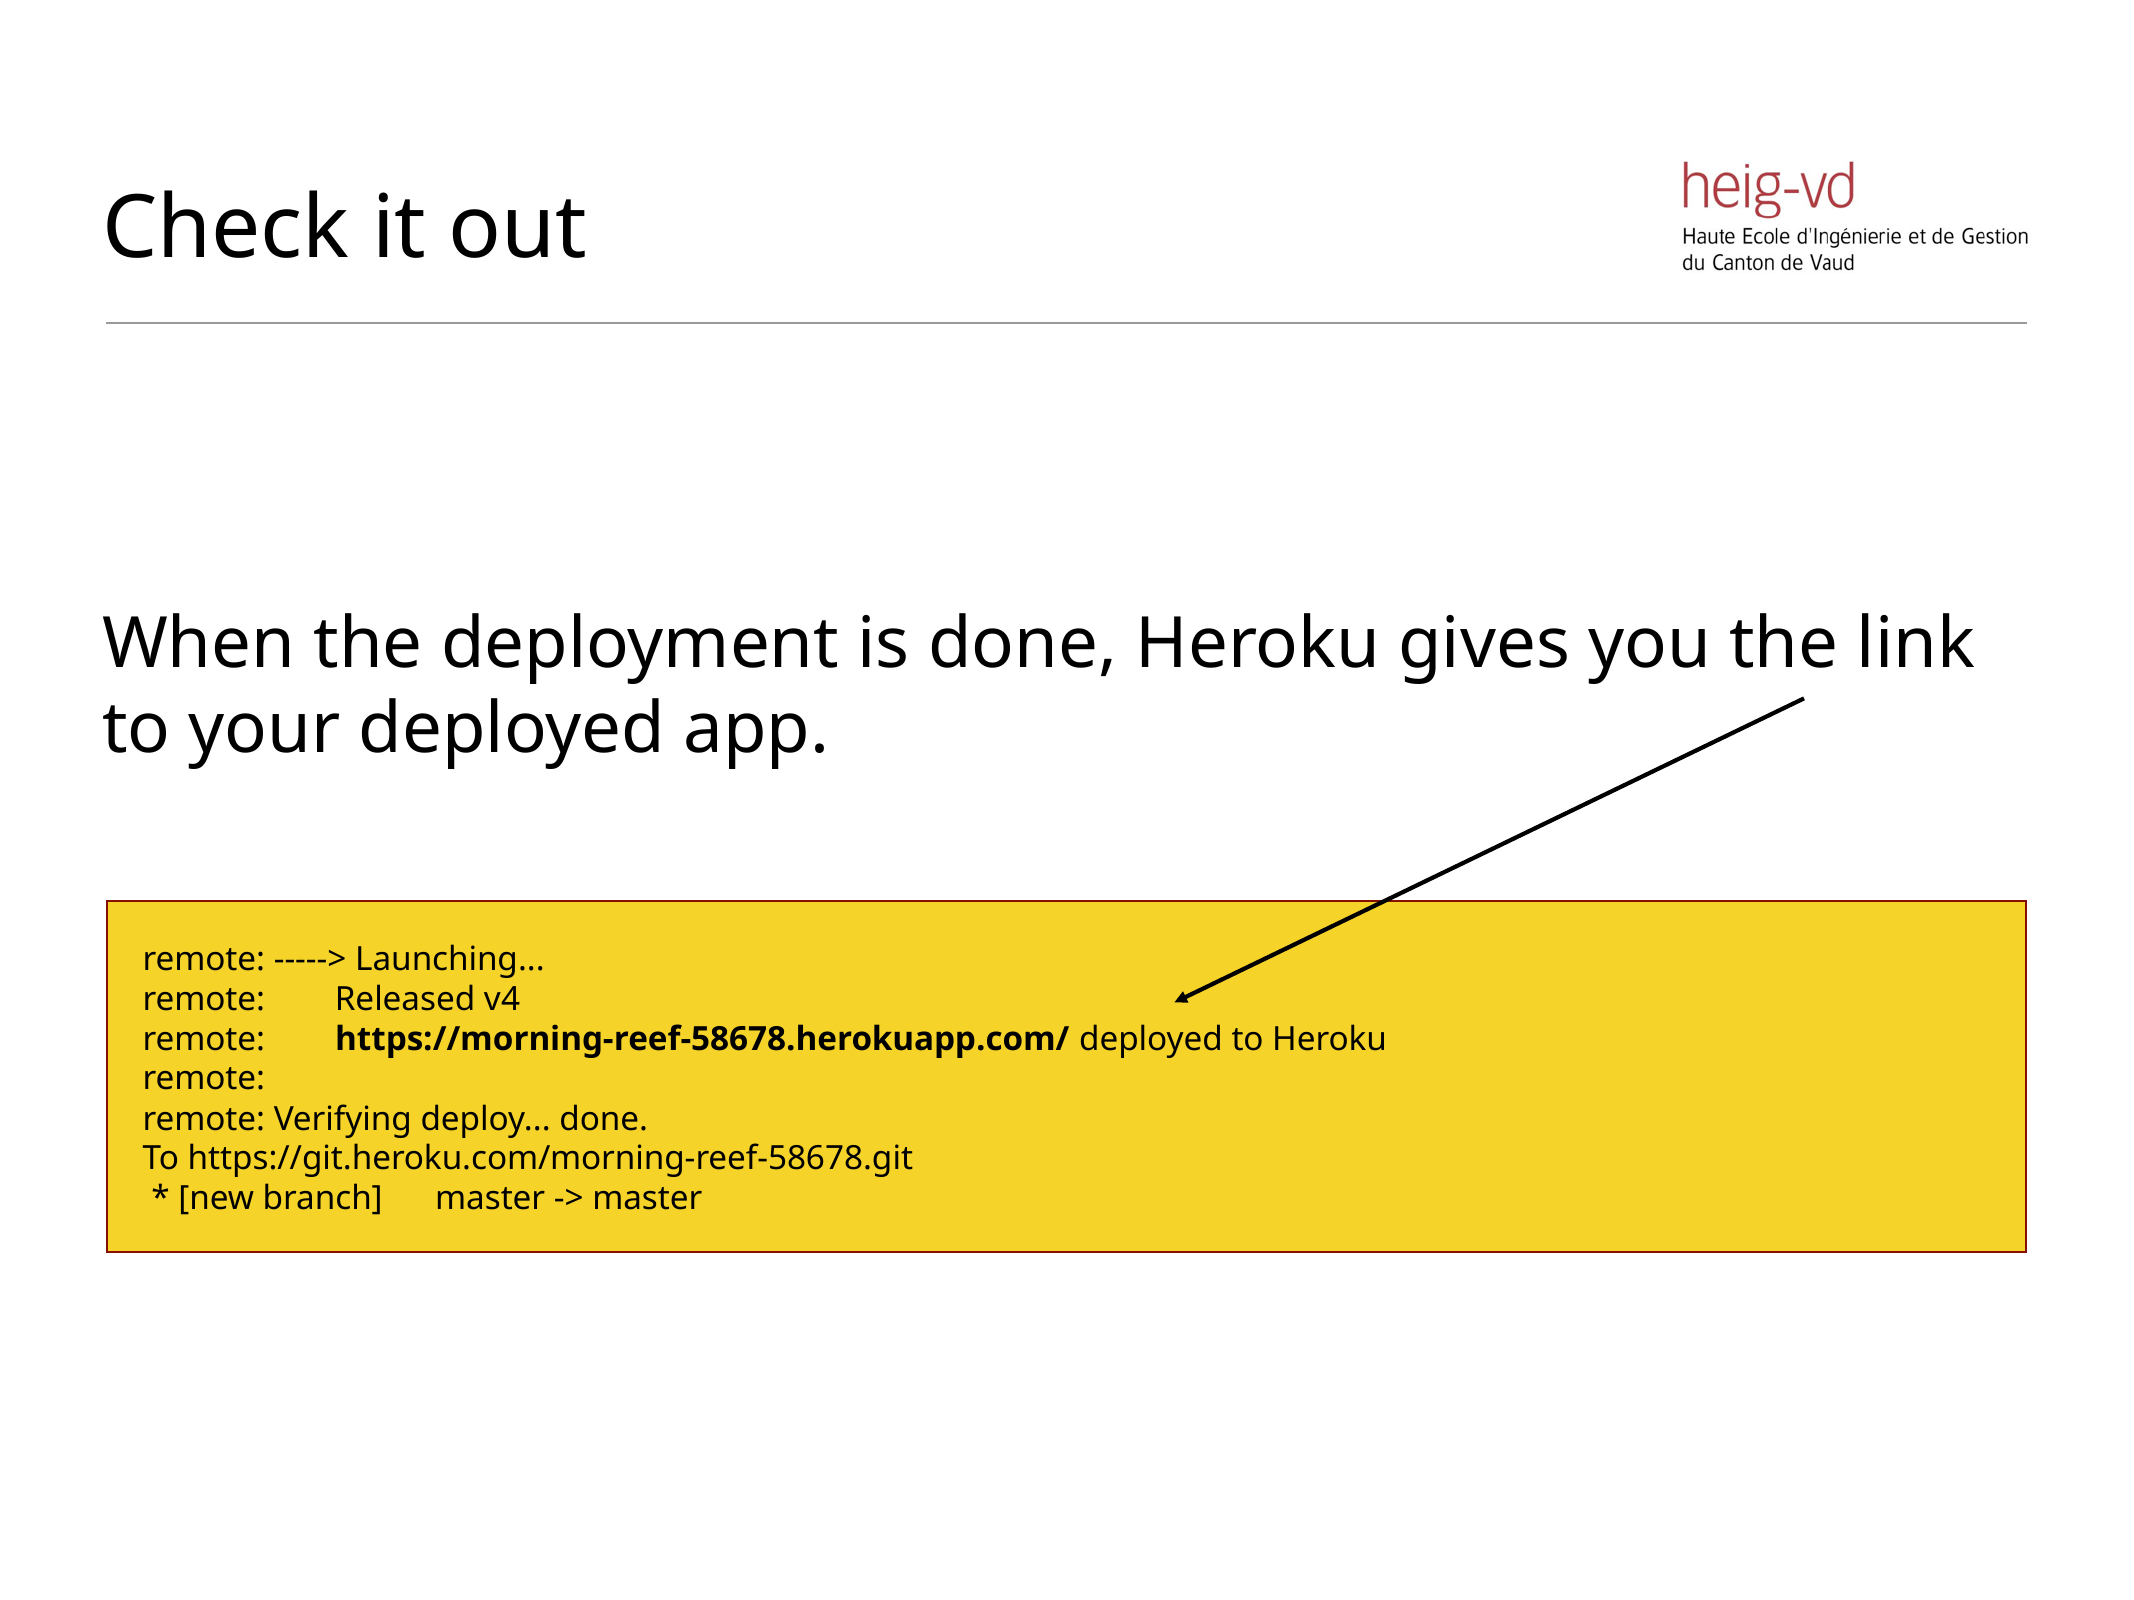

# Check it out
When the deployment is done, Heroku gives you the link to your deployed app.
remote: -----> Launching...
remote: Released v4
remote: https://morning-reef-58678.herokuapp.com/ deployed to Heroku
remote:
remote: Verifying deploy... done.
To https://git.heroku.com/morning-reef-58678.git
 * [new branch] master -> master